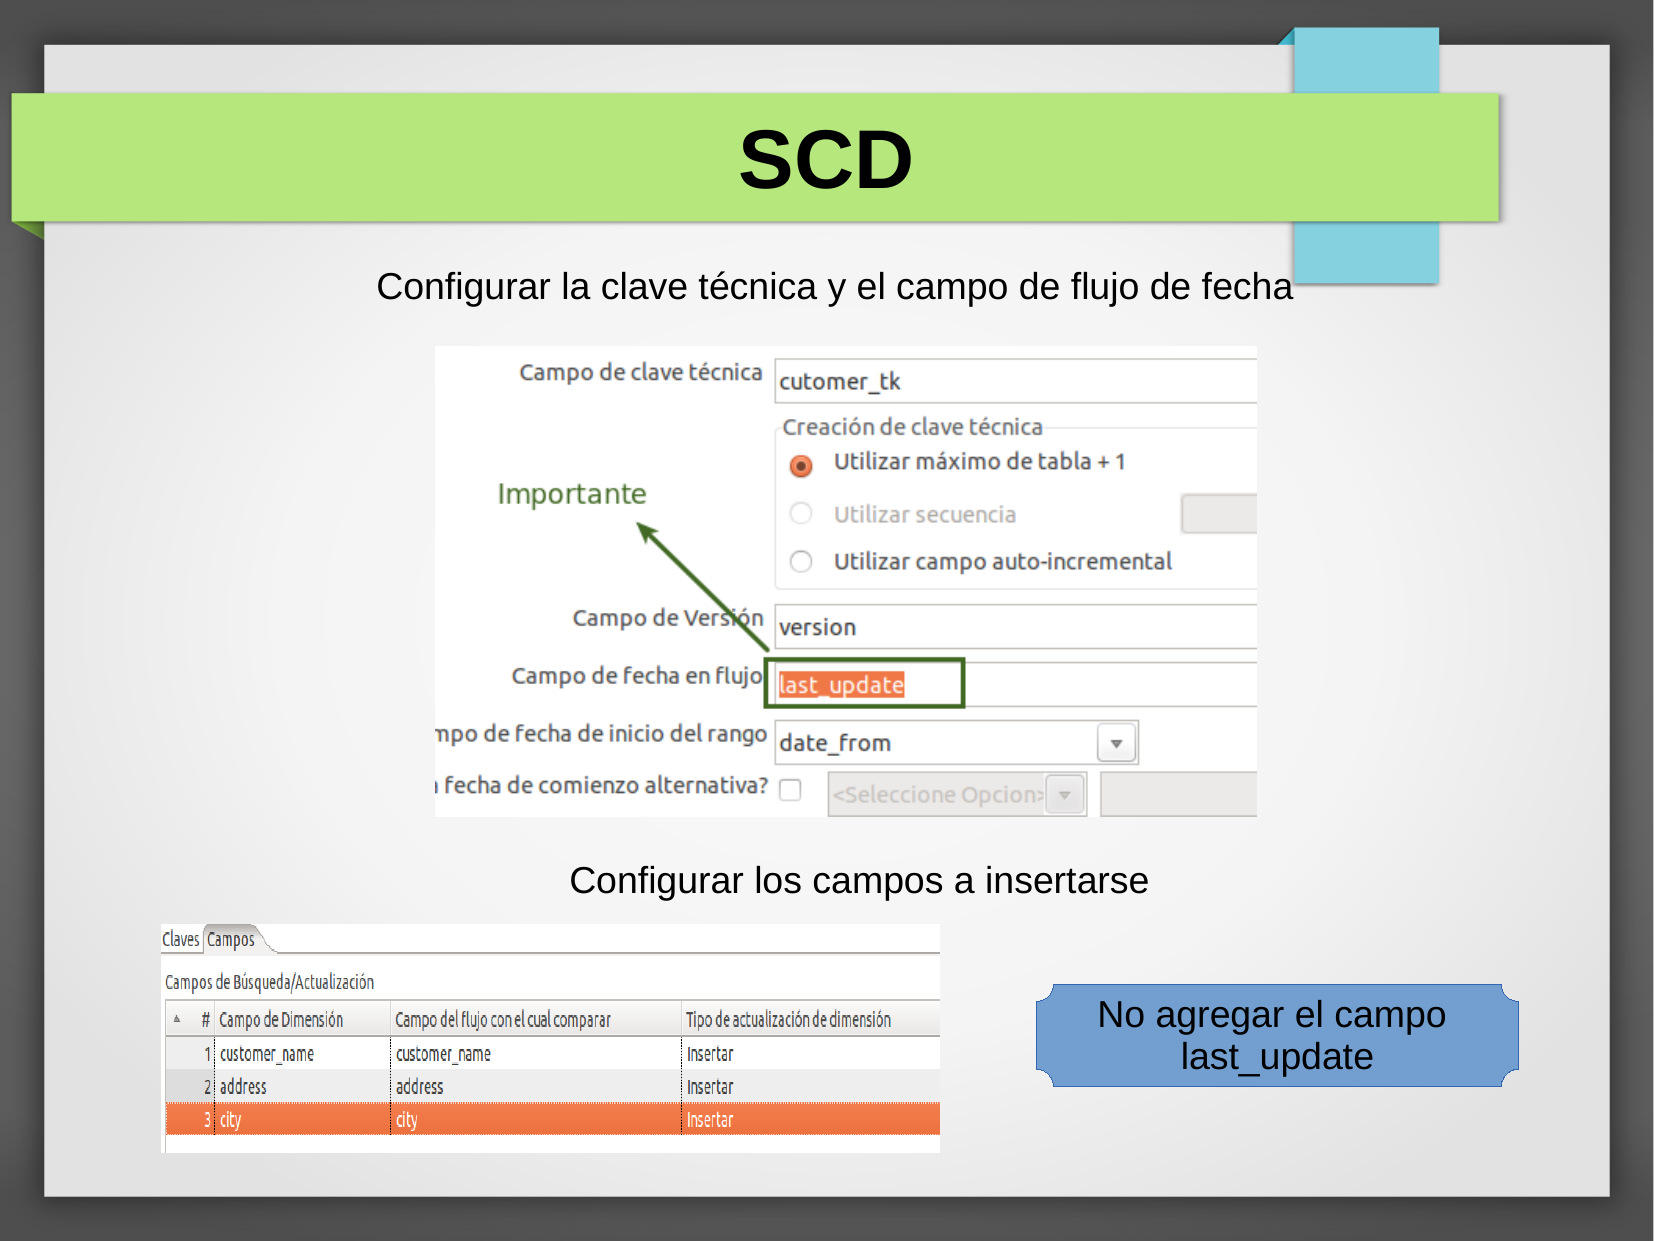

# SCD
Configurar la clave técnica y el campo de flujo de fecha
Configurar los campos a insertarse
No agregar el campo
last_update